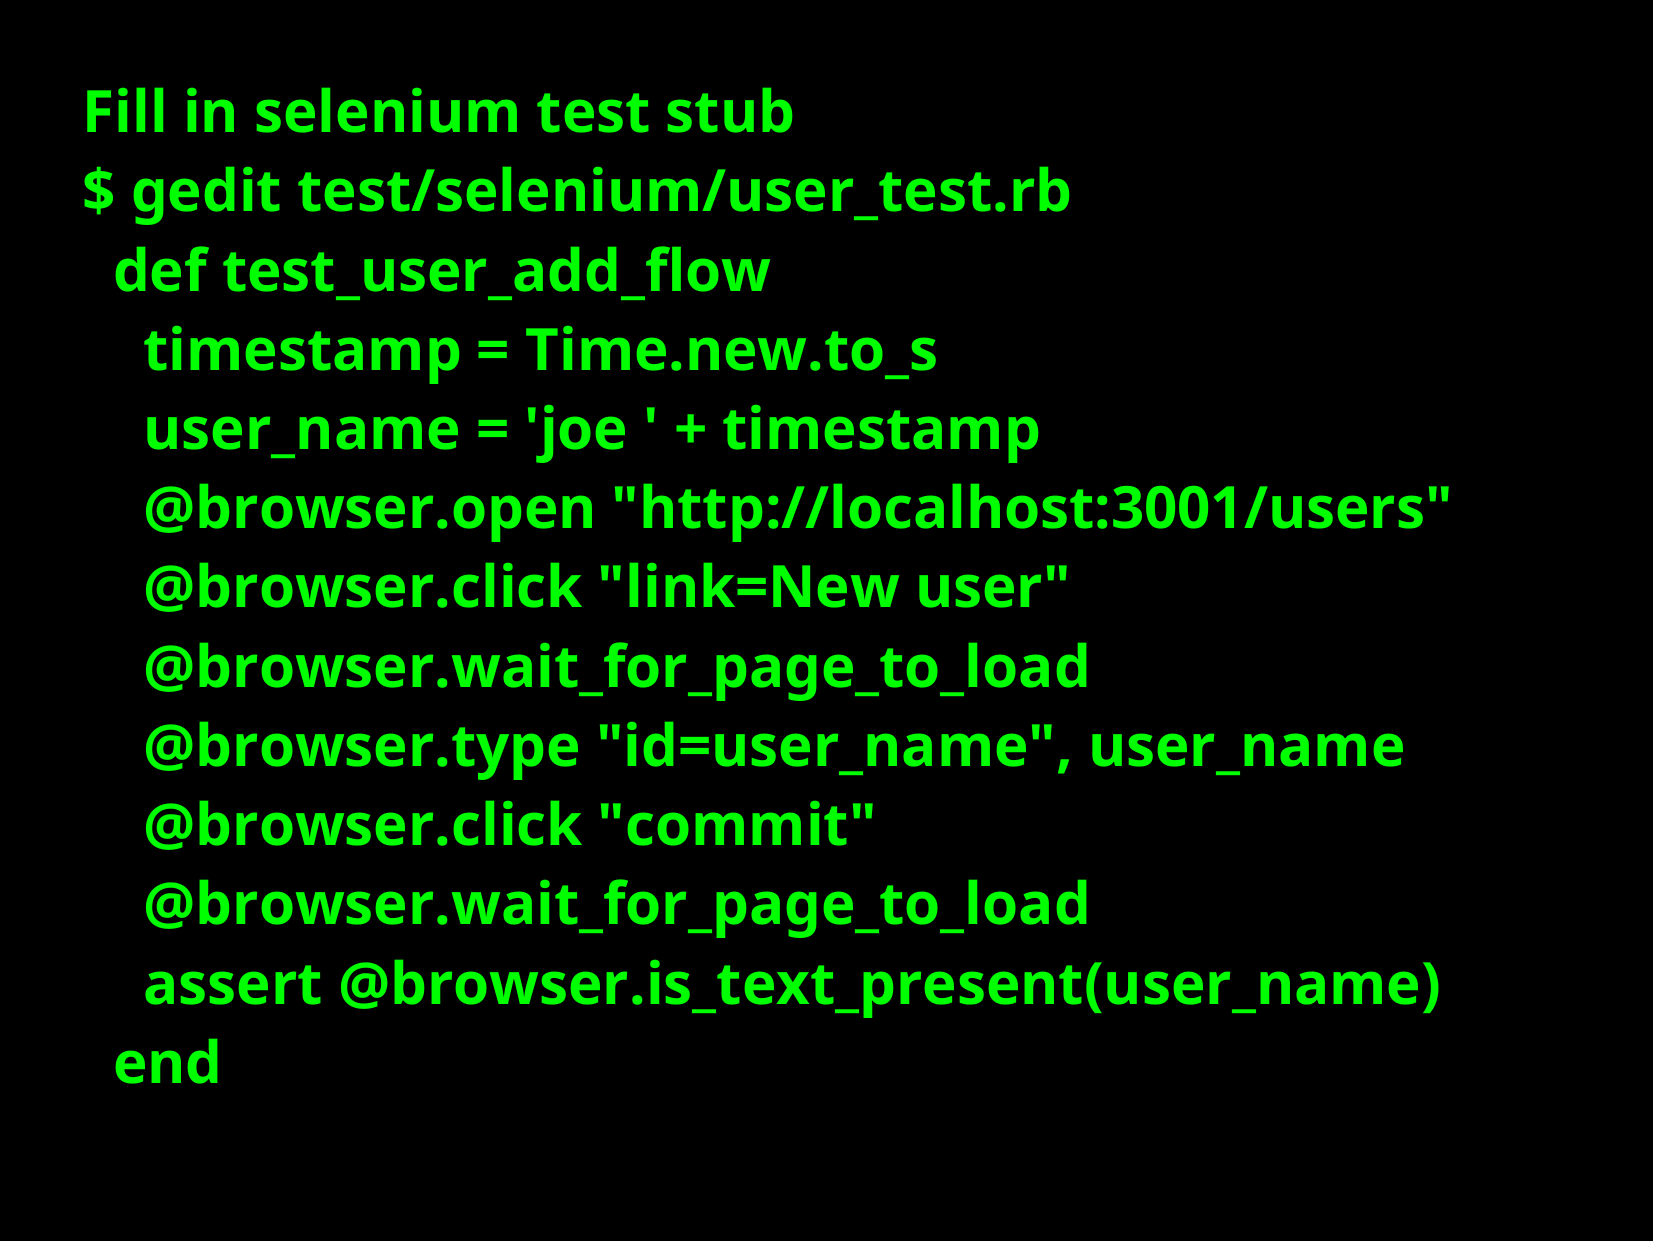

# Fill in selenium test stub $ gedit test/selenium/user_test.rb def test_user_add_flow timestamp = Time.new.to_s user_name = 'joe ' + timestamp @browser.open "http://localhost:3001/users" @browser.click "link=New user" @browser.wait_for_page_to_load @browser.type "id=user_name", user_name @browser.click "commit" @browser.wait_for_page_to_load assert @browser.is_text_present(user_name) end